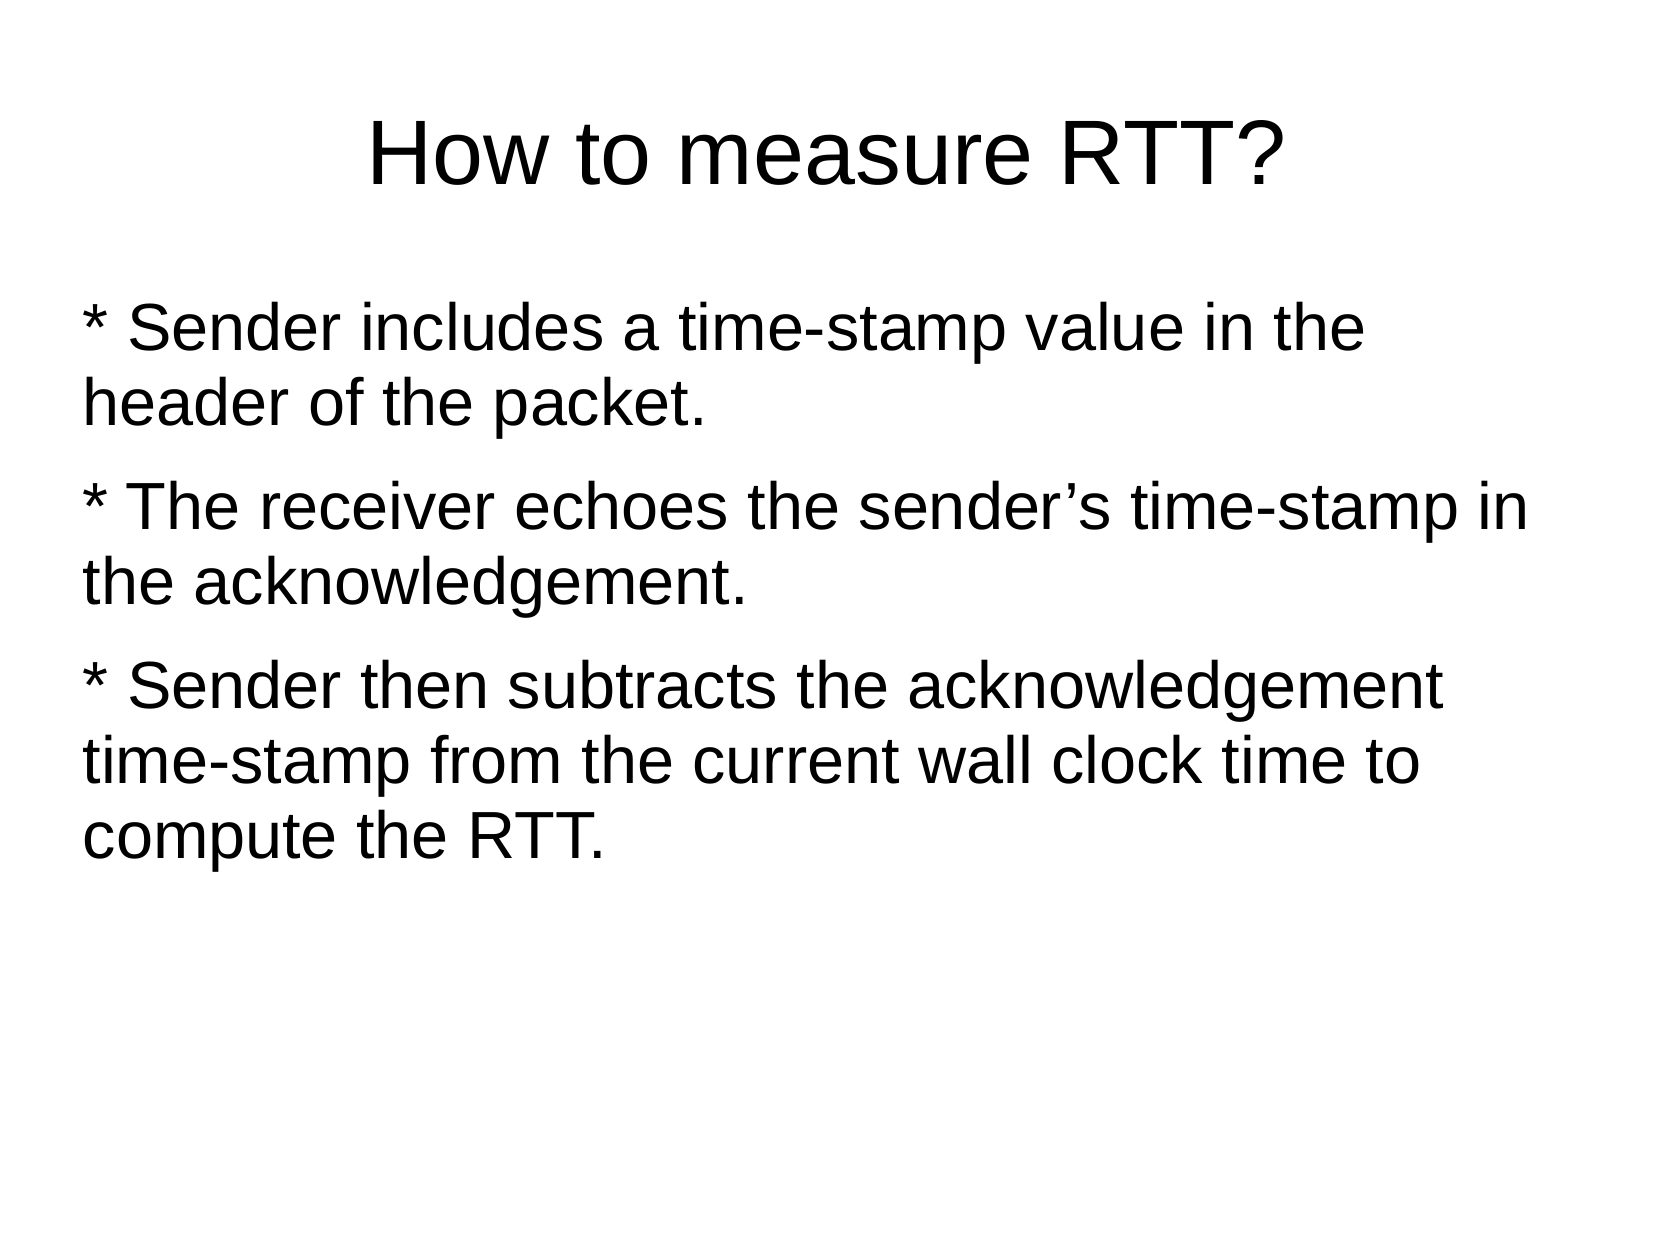

# How to measure RTT?
* Sender includes a time-stamp value in the header of the packet.
* The receiver echoes the sender’s time-stamp in the acknowledgement.
* Sender then subtracts the acknowledgement time-stamp from the current wall clock time to compute the RTT.